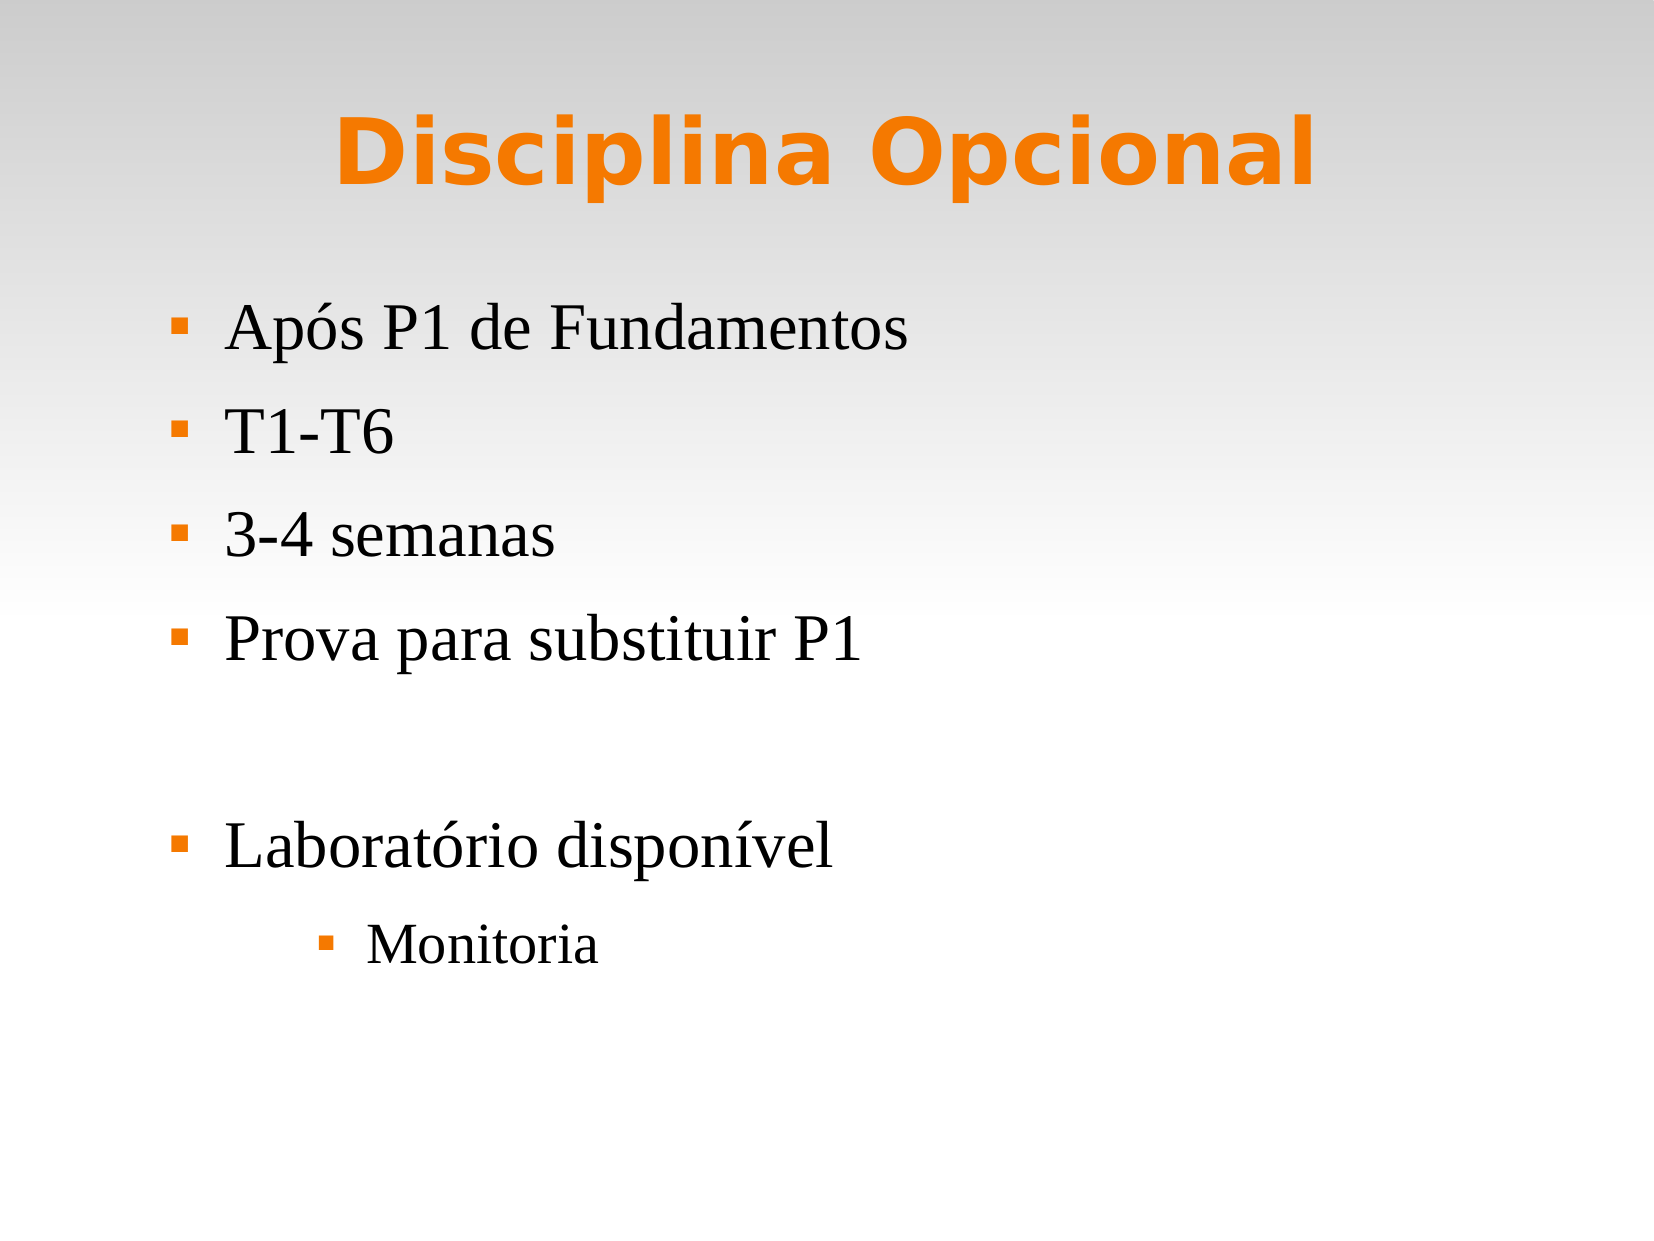

# Disciplina Opcional
Após P1 de Fundamentos
T1-T6
3-4 semanas
Prova para substituir P1
Laboratório disponível
Monitoria